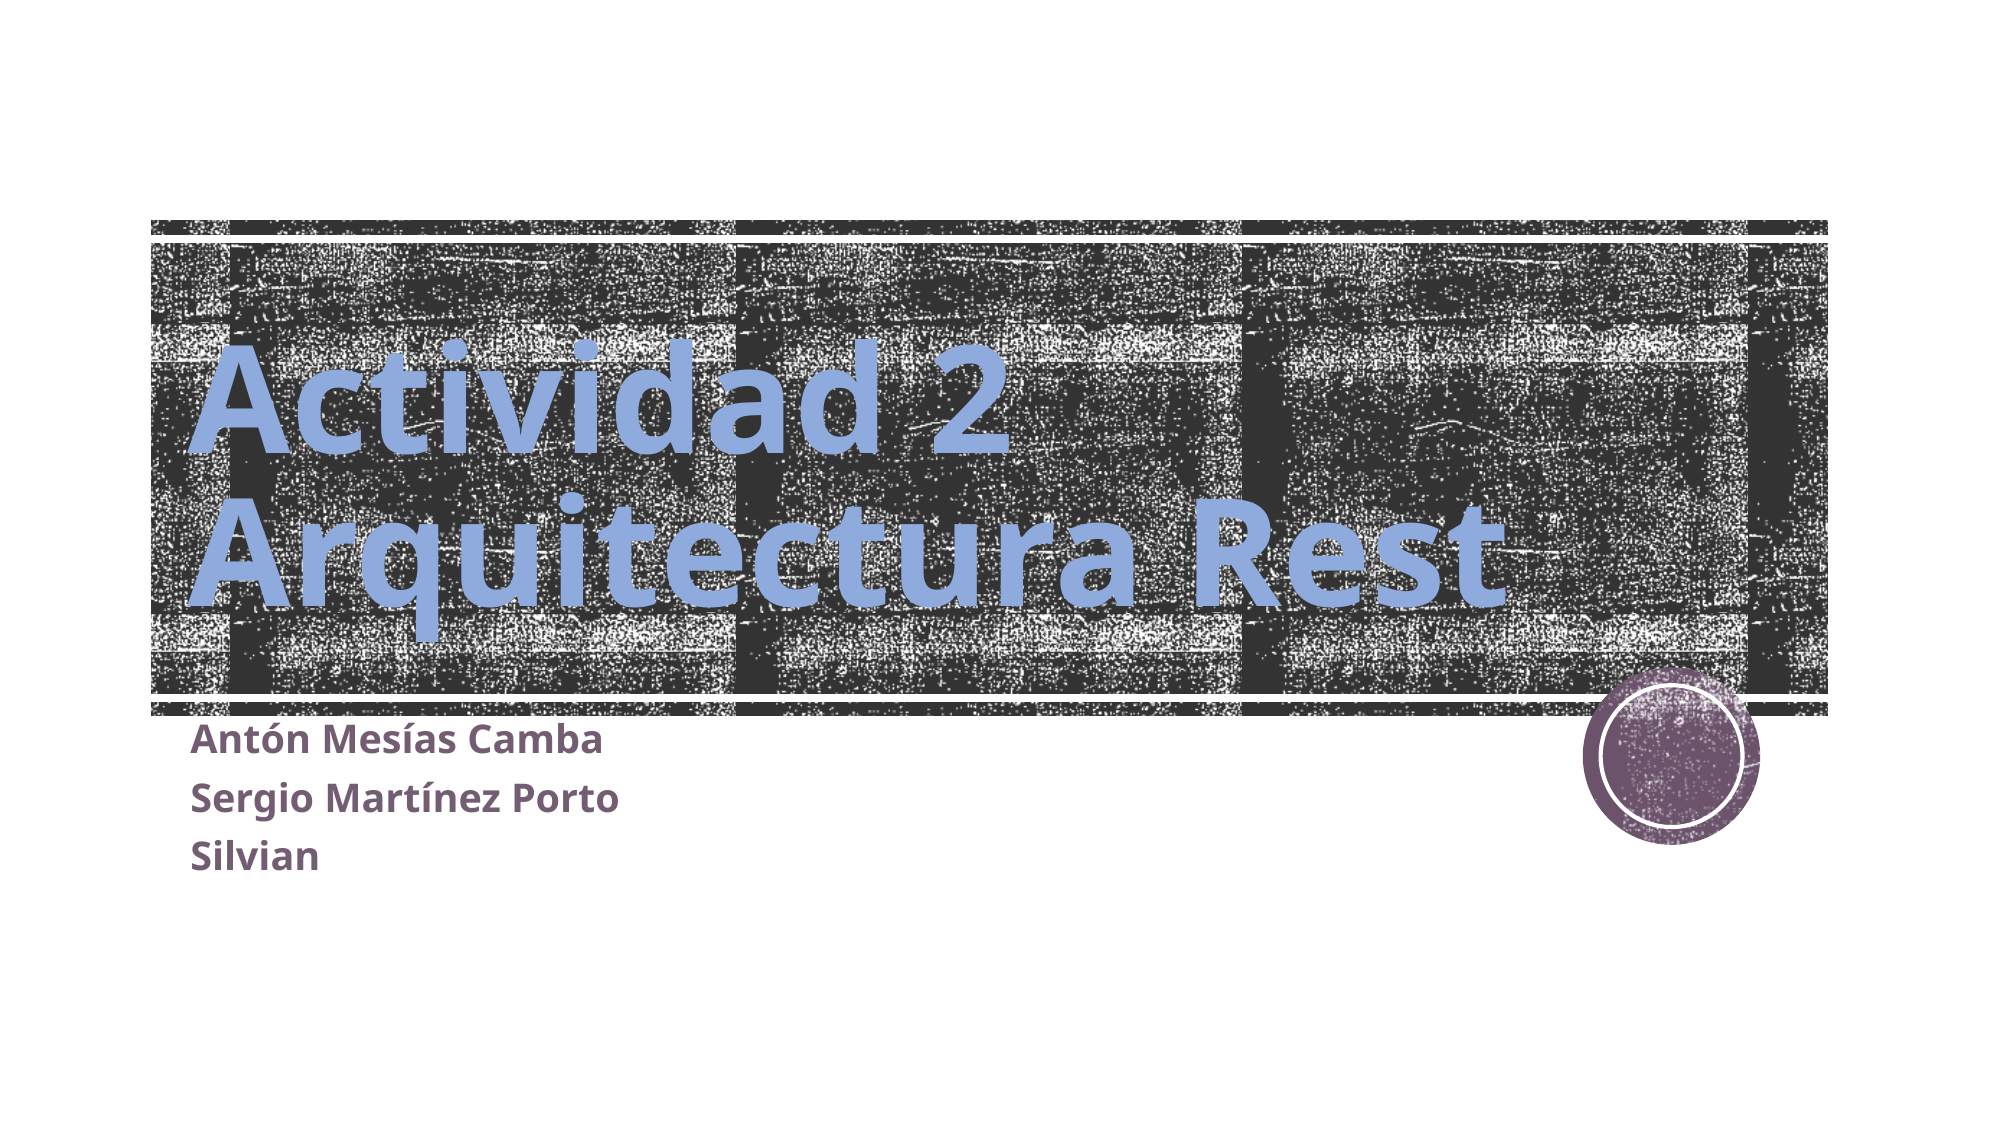

# Actividad 2 Arquitectura Rest
Antón Mesías Camba
Sergio Martínez Porto
Silvian